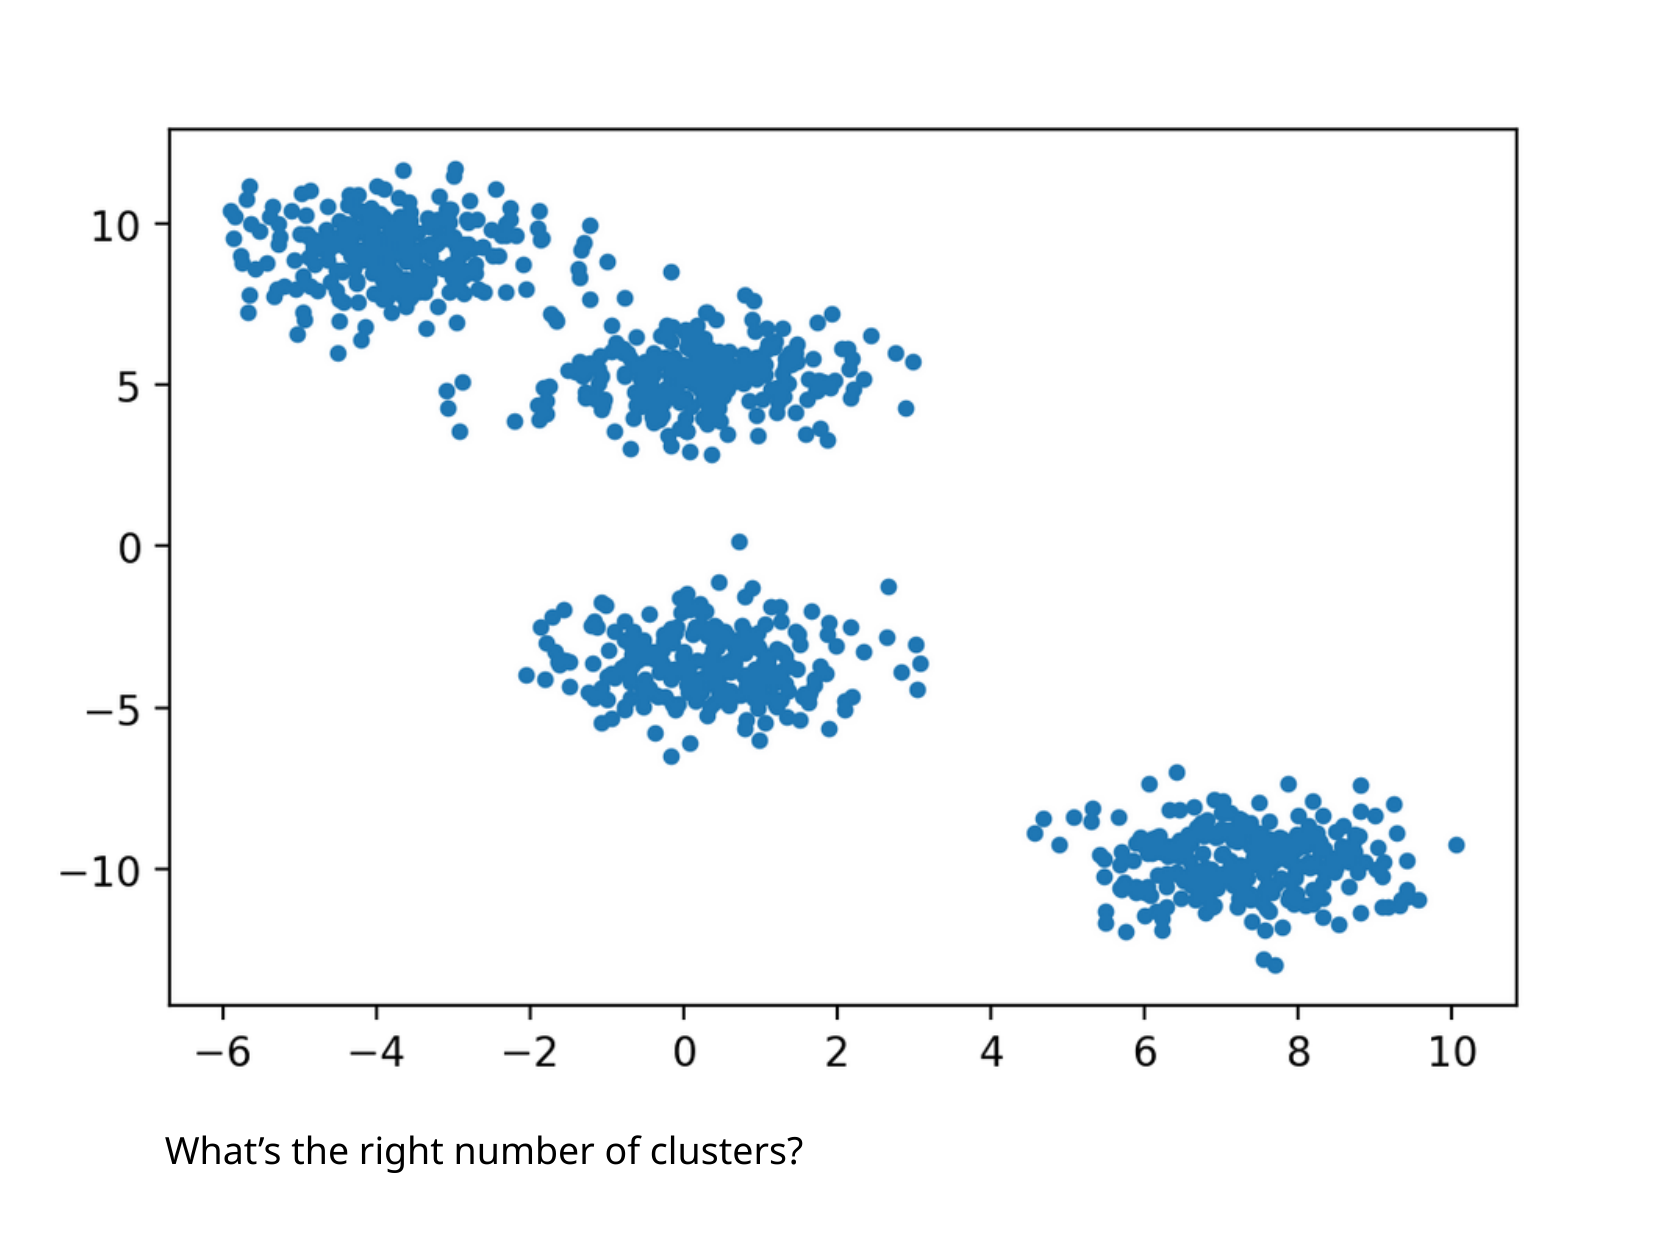

#
What’s the right number of clusters?